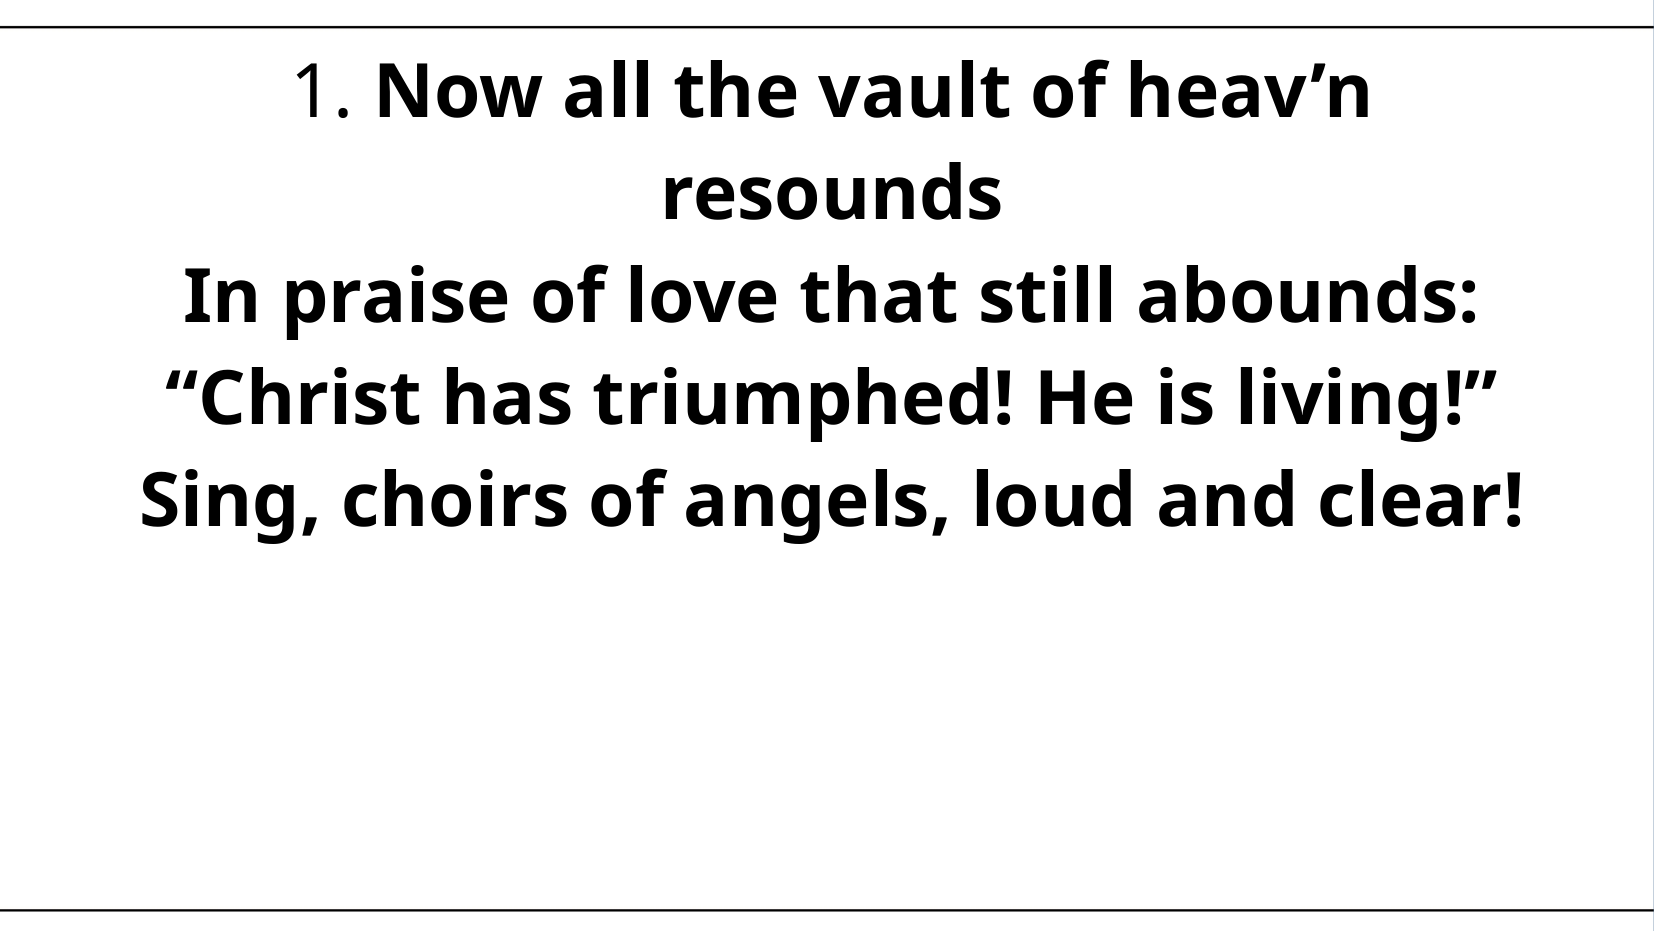

1. Now all the vault of heav’n resounds
In praise of love that still abounds:
“Christ has triumphed! He is living!”
Sing, choirs of angels, loud and clear!